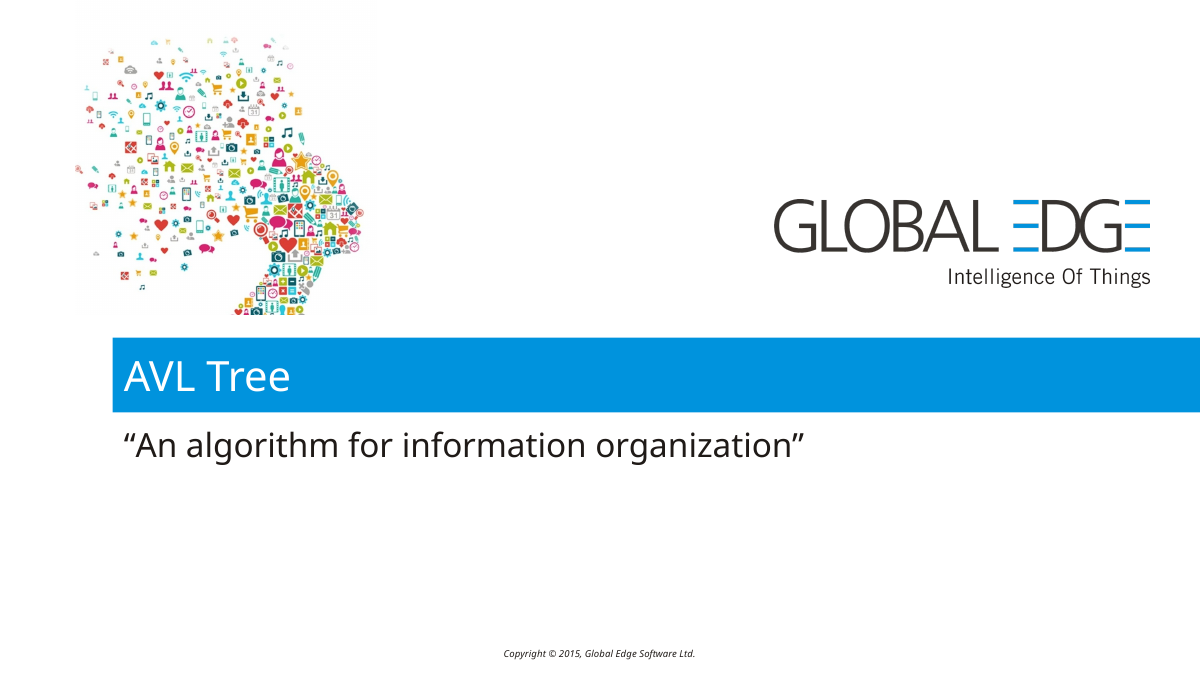

# AVL Tree
“An algorithm for information organization”